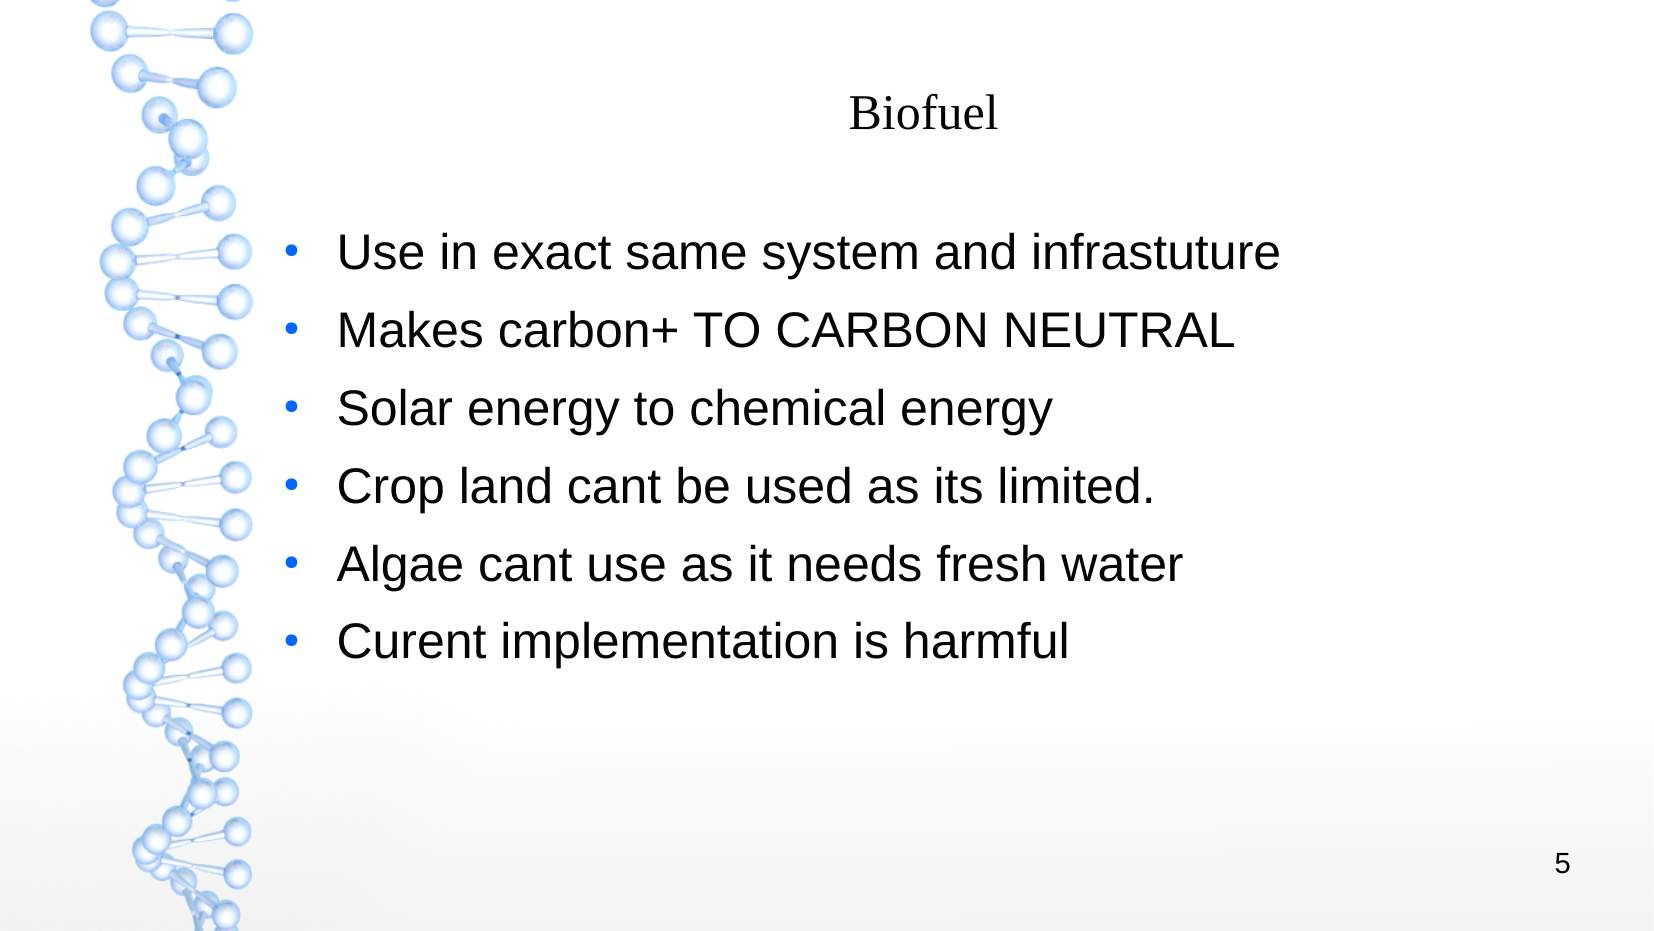

# Biofuel
Use in exact same system and infrastuture
Makes carbon+ TO CARBON NEUTRAL
Solar energy to chemical energy
Crop land cant be used as its limited.
Algae cant use as it needs fresh water
Curent implementation is harmful
5